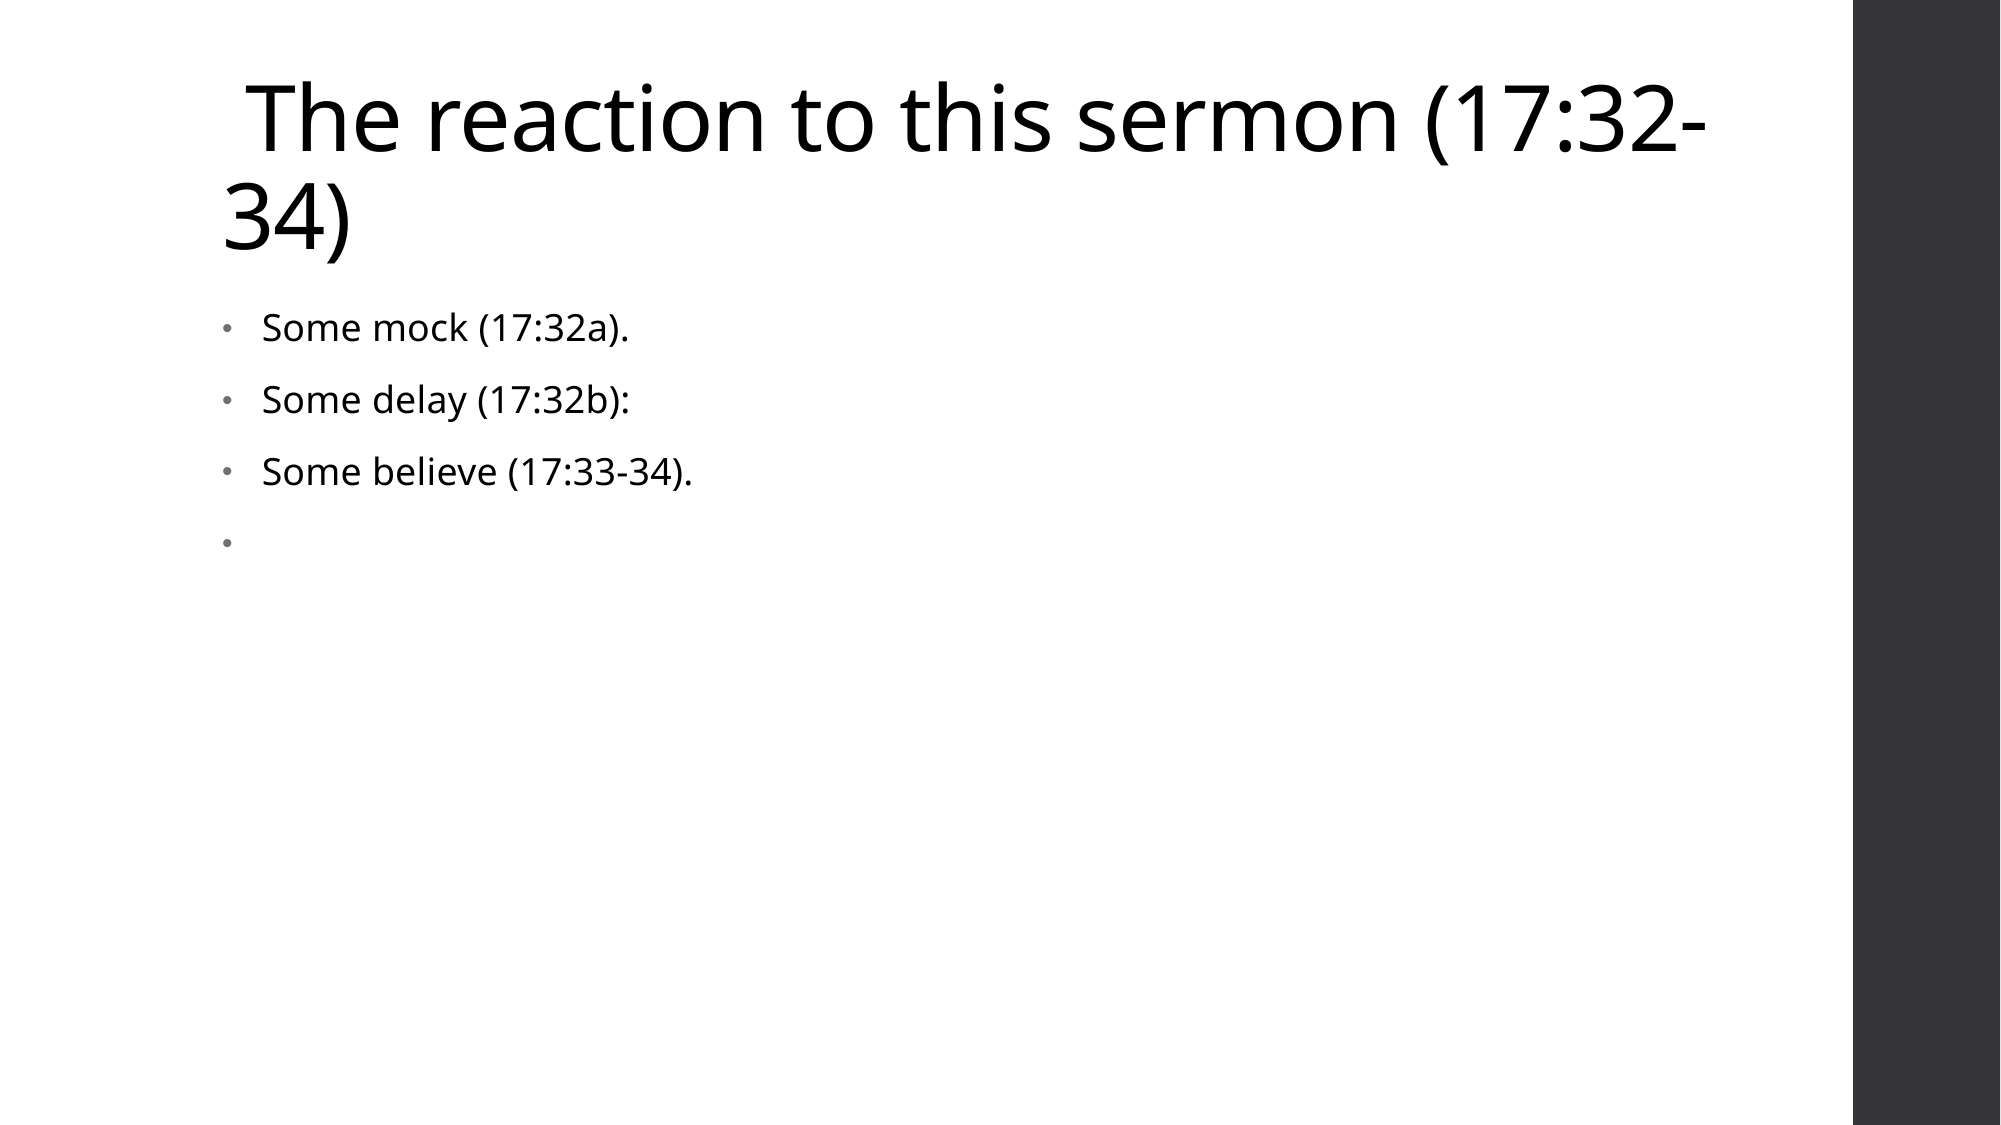

# The reaction to this sermon (17:32-34)
 Some mock (17:32a).
 Some delay (17:32b):
 Some believe (17:33-34).